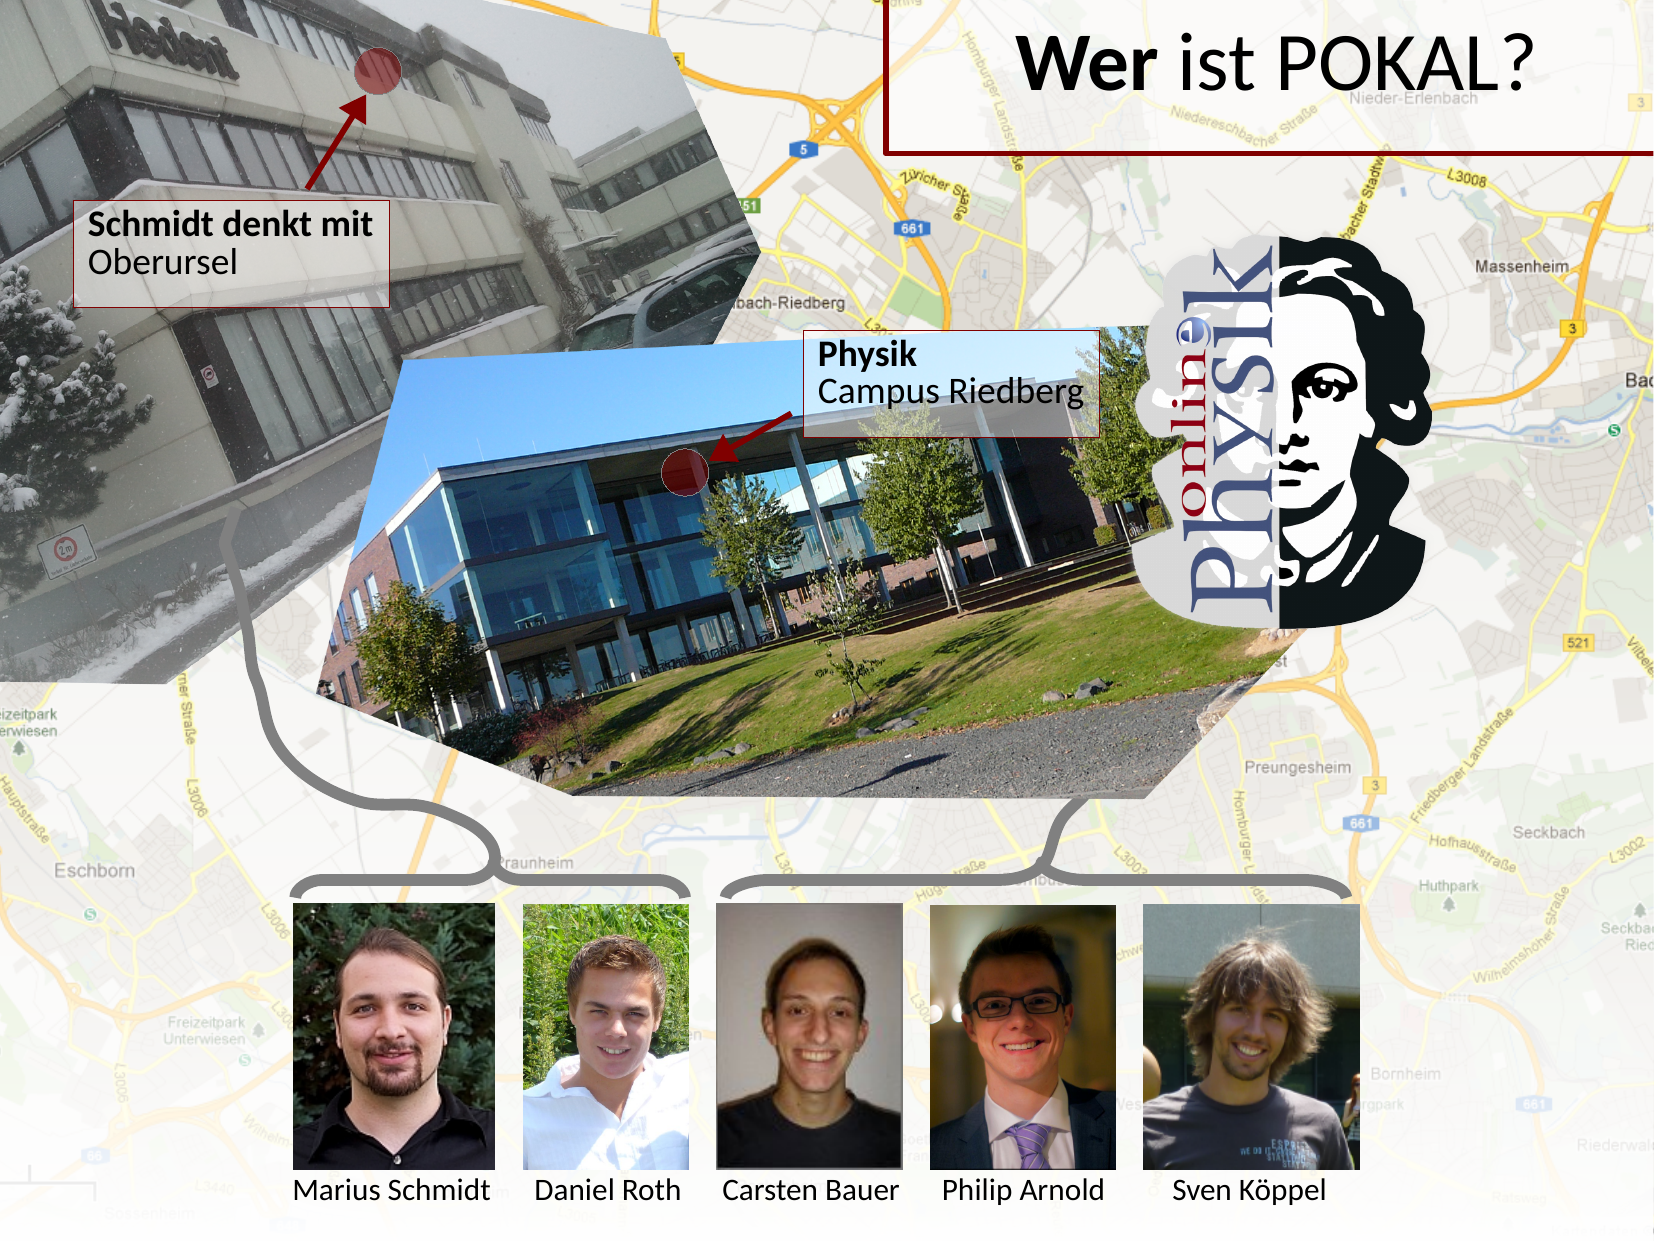

Wer ist POKAL?
Schmidt denkt mit
Oberursel
Physik
Campus Riedberg
Daniel Roth
Carsten Bauer
Philip Arnold
Sven Köppel
Marius Schmidt